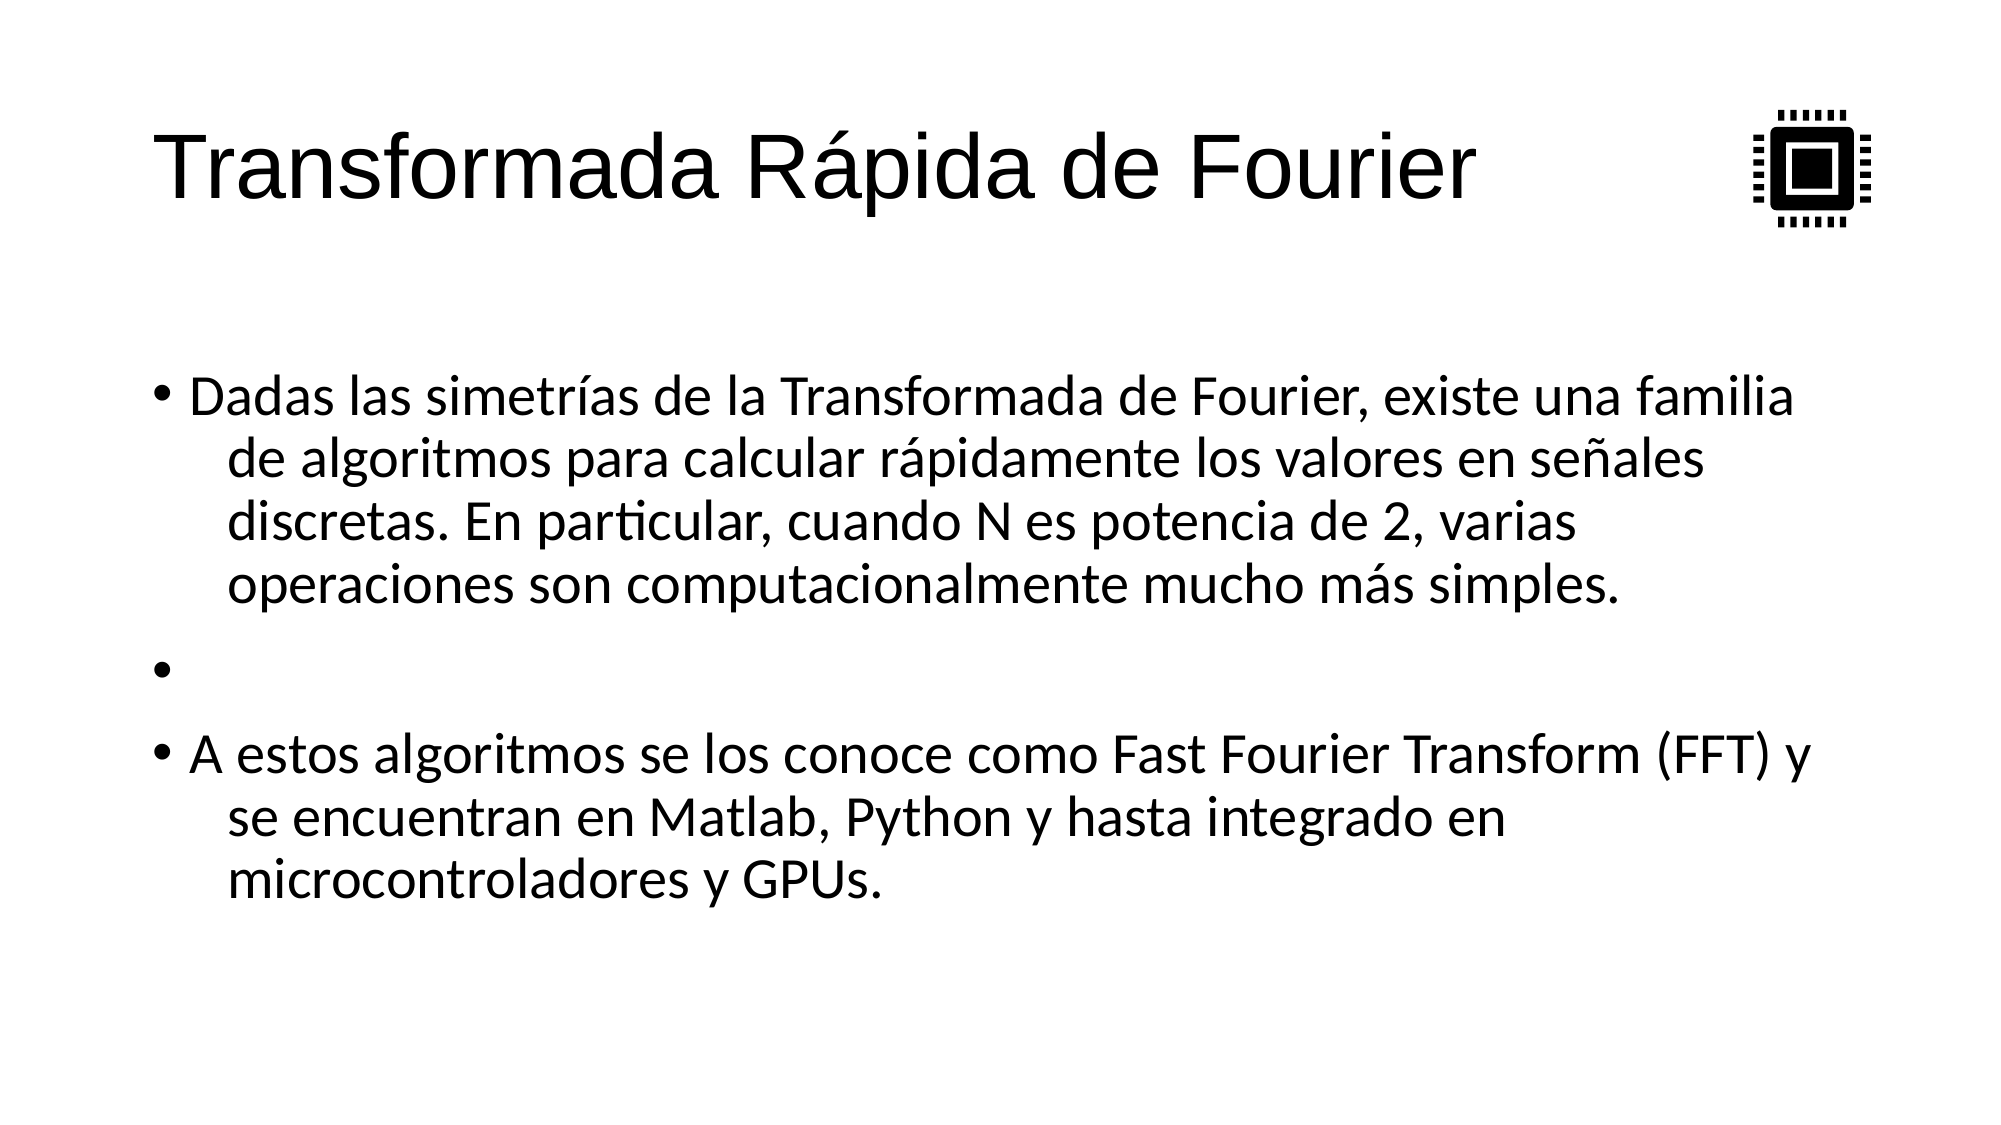

# Transformada Rápida de Fourier
Dadas las simetrías de la Transformada de Fourier, existe una familia de algoritmos para calcular rápidamente los valores en señales discretas. En particular, cuando N es potencia de 2, varias operaciones son computacionalmente mucho más simples.
A estos algoritmos se los conoce como Fast Fourier Transform (FFT) y se encuentran en Matlab, Python y hasta integrado en microcontroladores y GPUs.